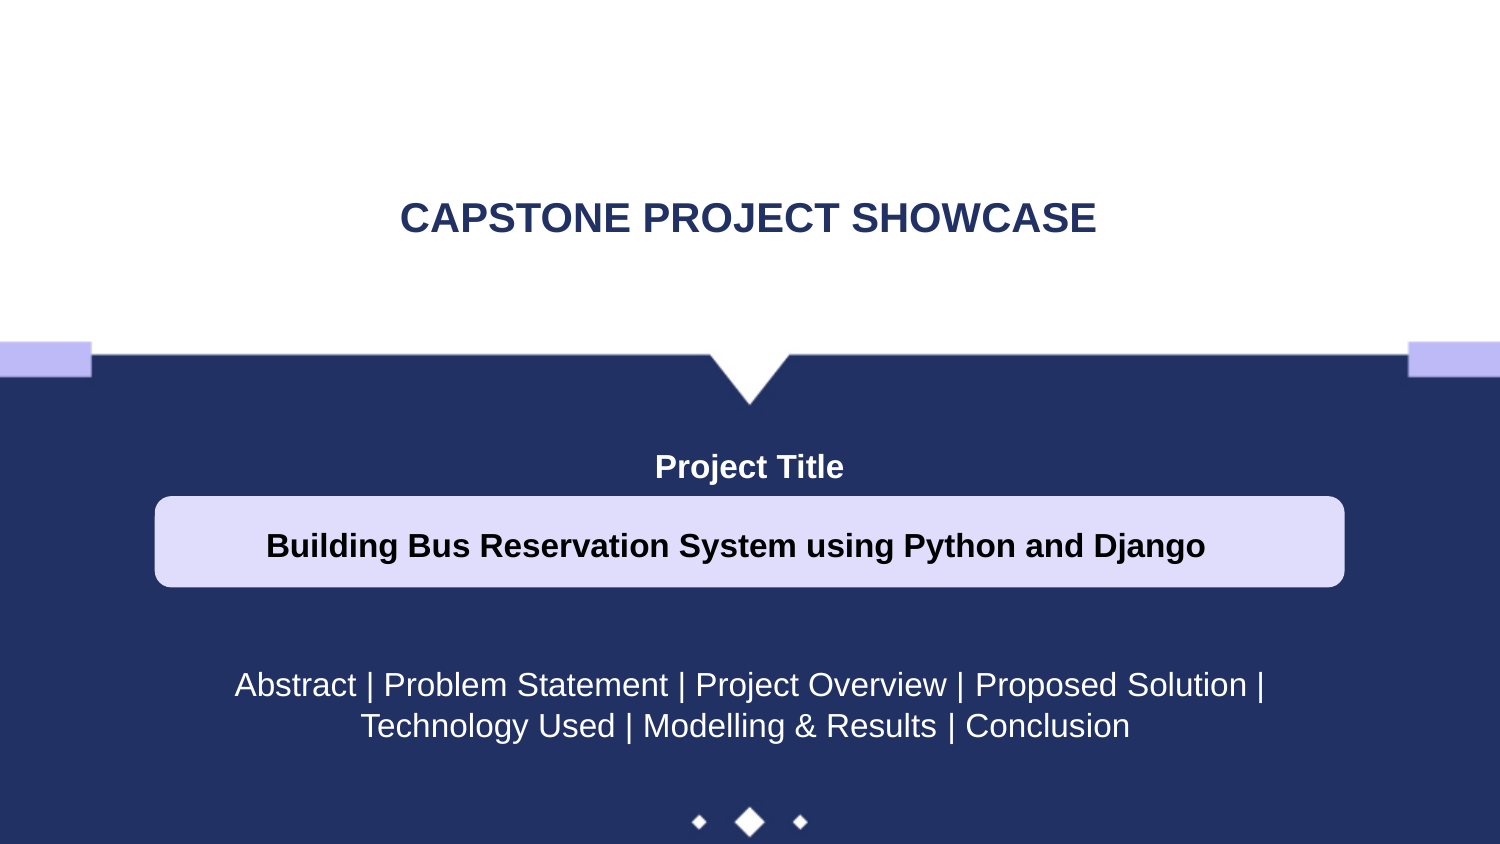

CAPSTONE PROJECT SHOWCASE
Project Title
Building Bus Reservation System using Python and Django
Abstract | Problem Statement | Project Overview | Proposed Solution | Technology Used | Modelling & Results | Conclusion